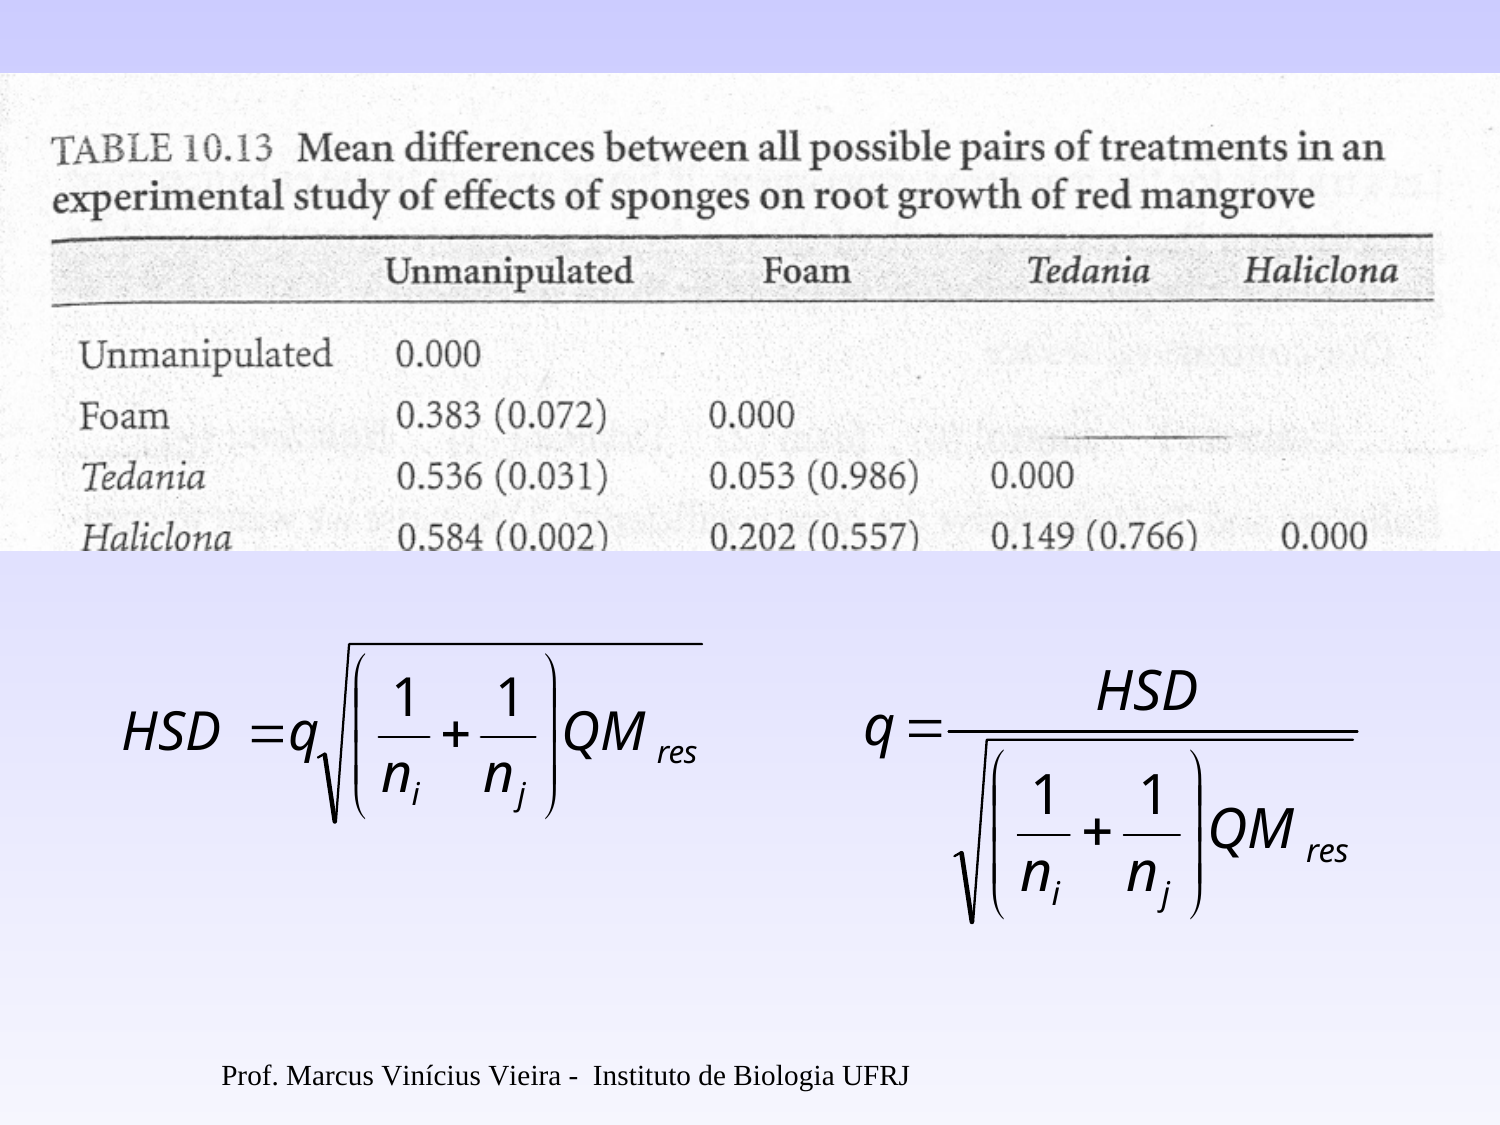

#
Prof. Marcus Vinícius Vieira - Instituto de Biologia UFRJ